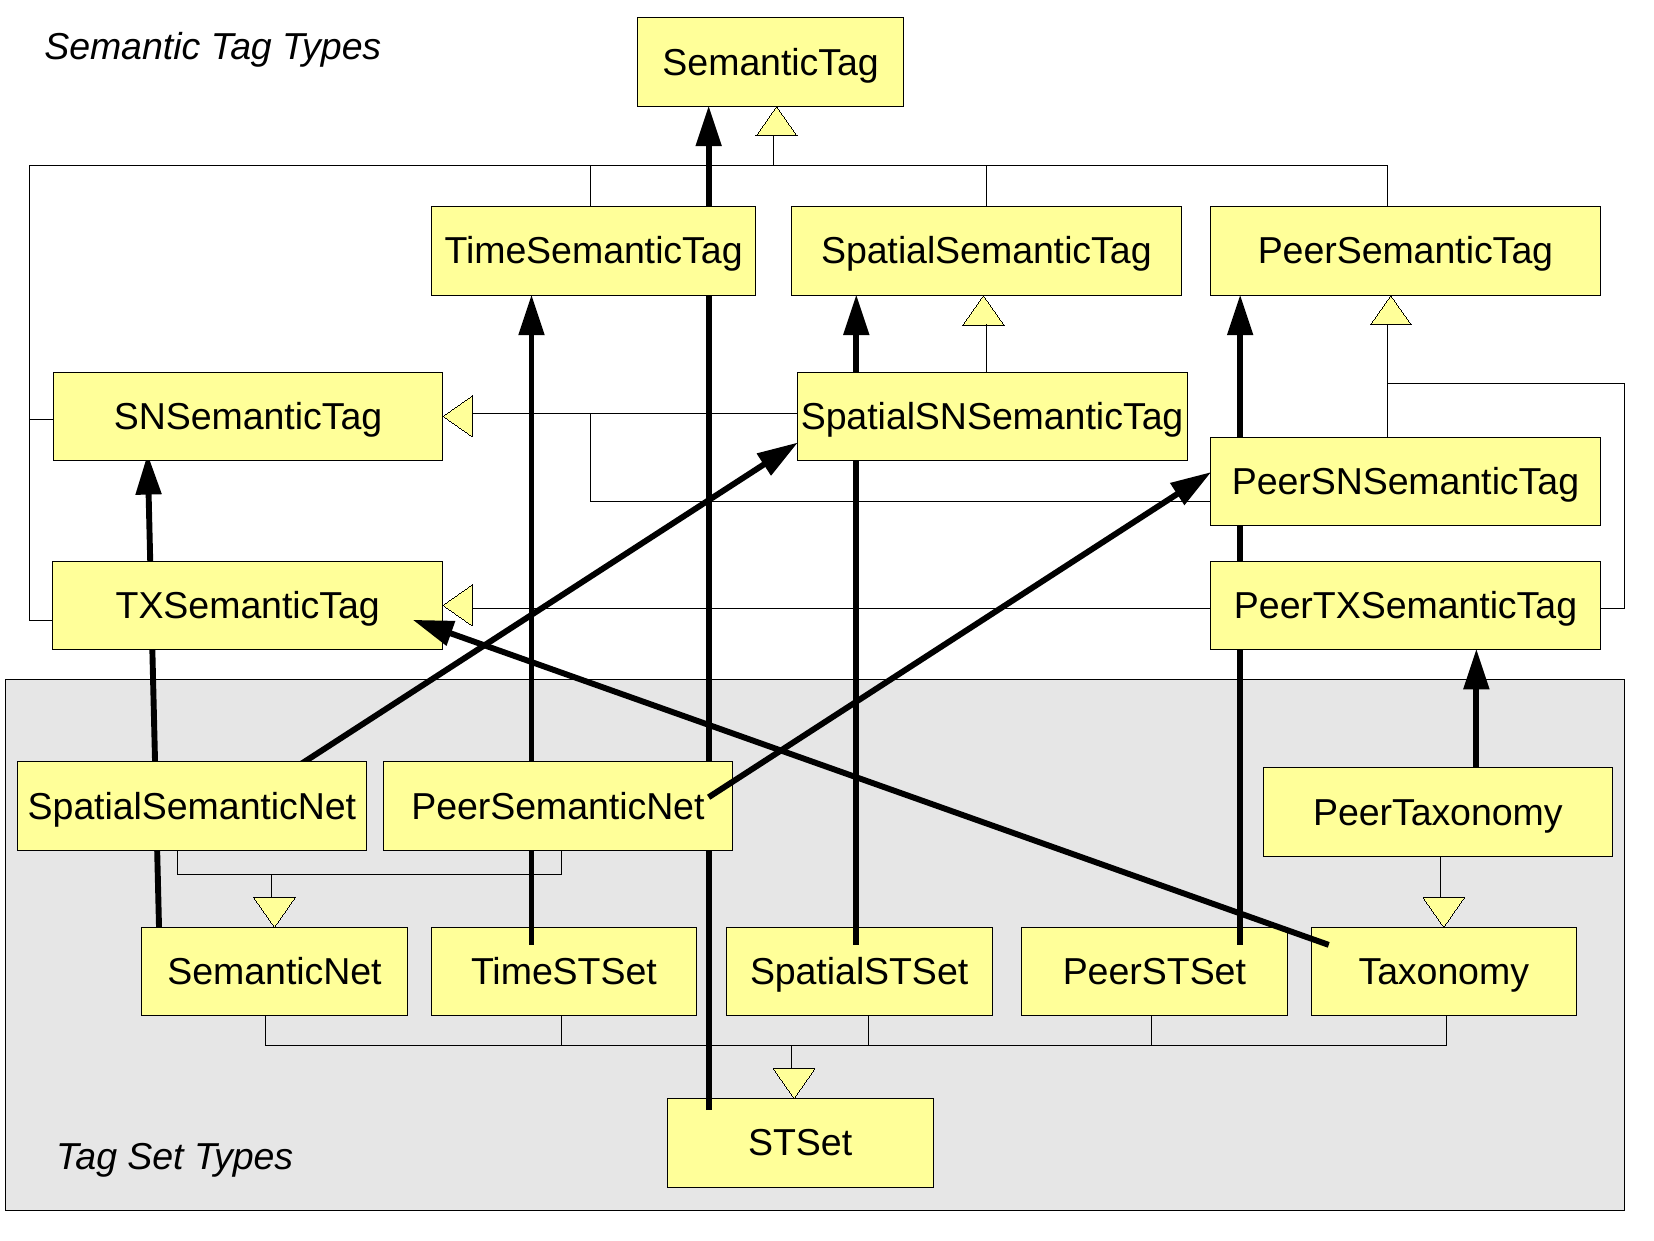

Semantic Tag Types
SemanticTag
TimeSemanticTag
SpatialSemanticTag
PeerSemanticTag
SNSemanticTag
SpatialSNSemanticTag
PeerSNSemanticTag
TXSemanticTag
PeerTXSemanticTag
SpatialSemanticNet
PeerSemanticNet
PeerTaxonomy
SemanticNet
TimeSTSet
SpatialSTSet
PeerSTSet
Taxonomy
STSet
Tag Set Types